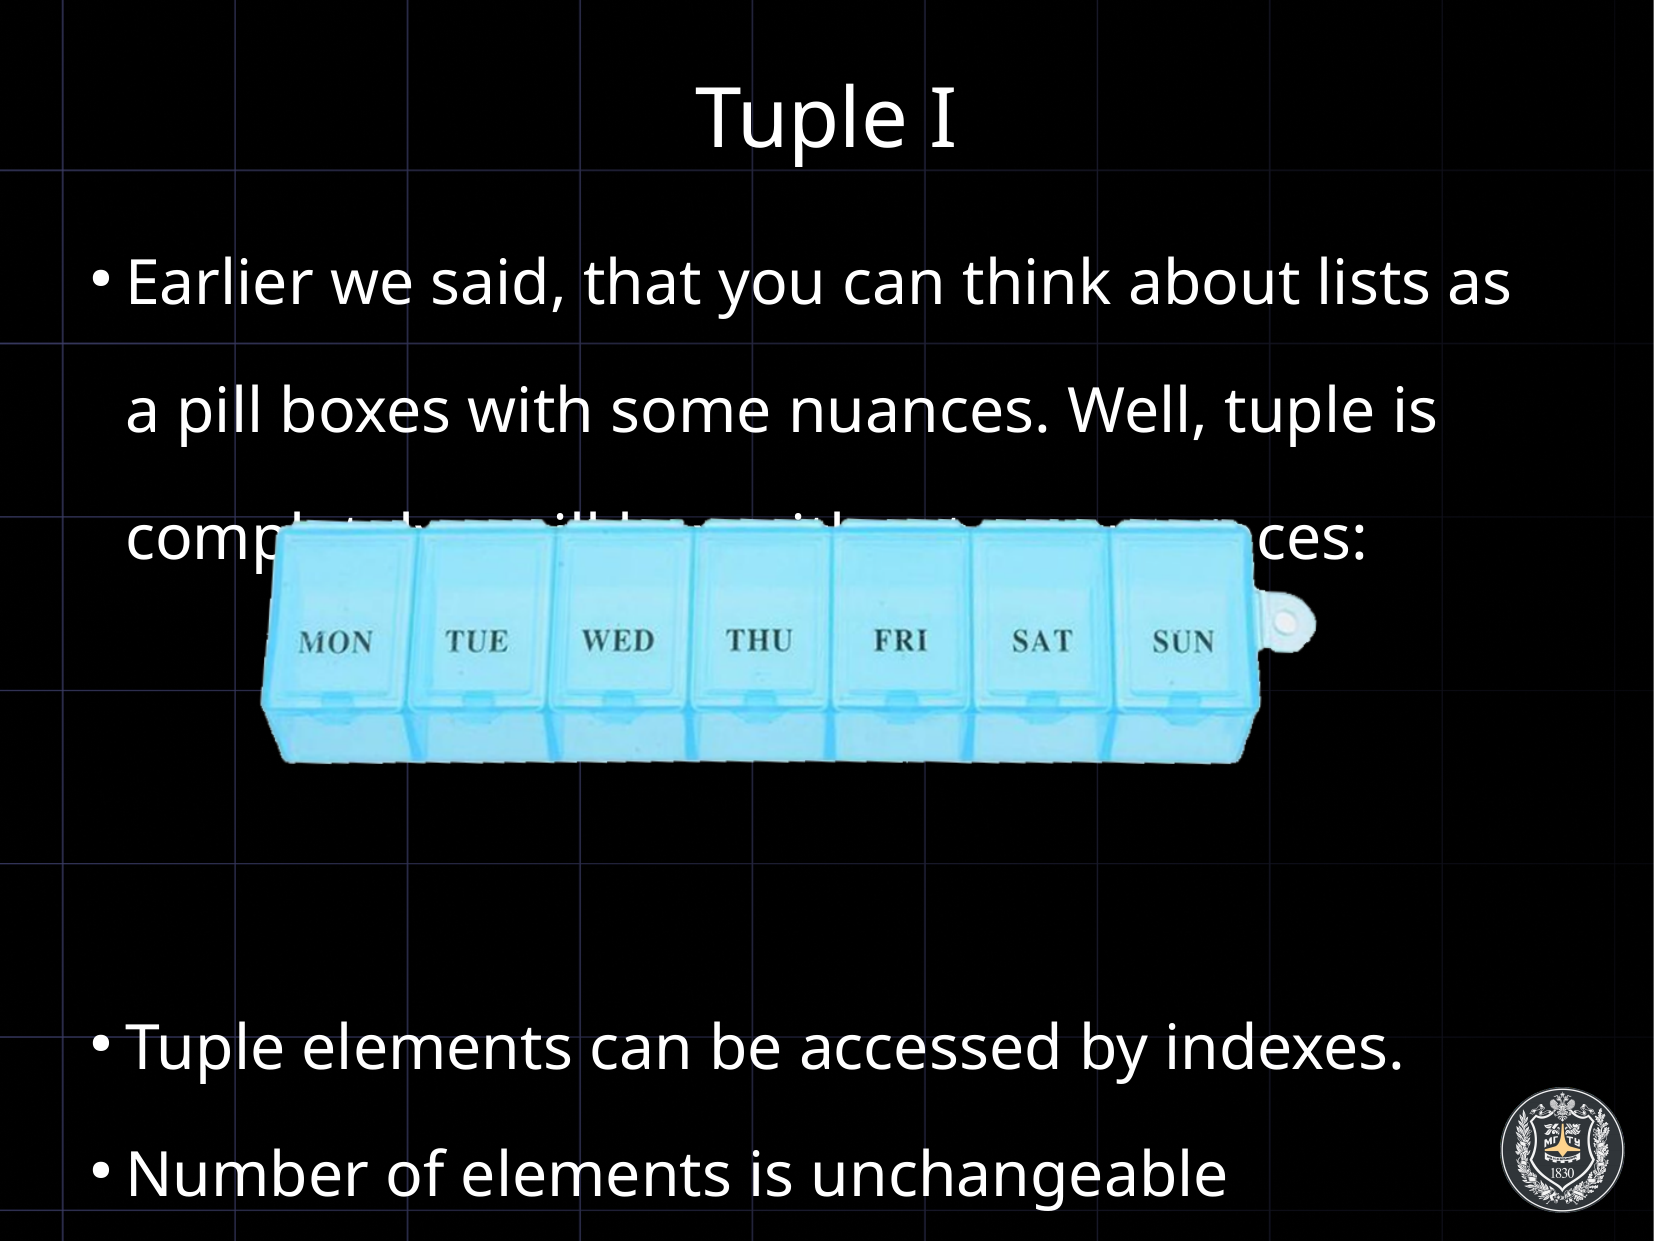

# Tuple I
Earlier we said, that you can think about lists as a pill boxes with some nuances. Well, tuple is completely a pill box without any nuances:
Tuple elements can be accessed by indexes.
Number of elements is unchangeable
Like a pill box tuples can heal you code: make it faster and safer.